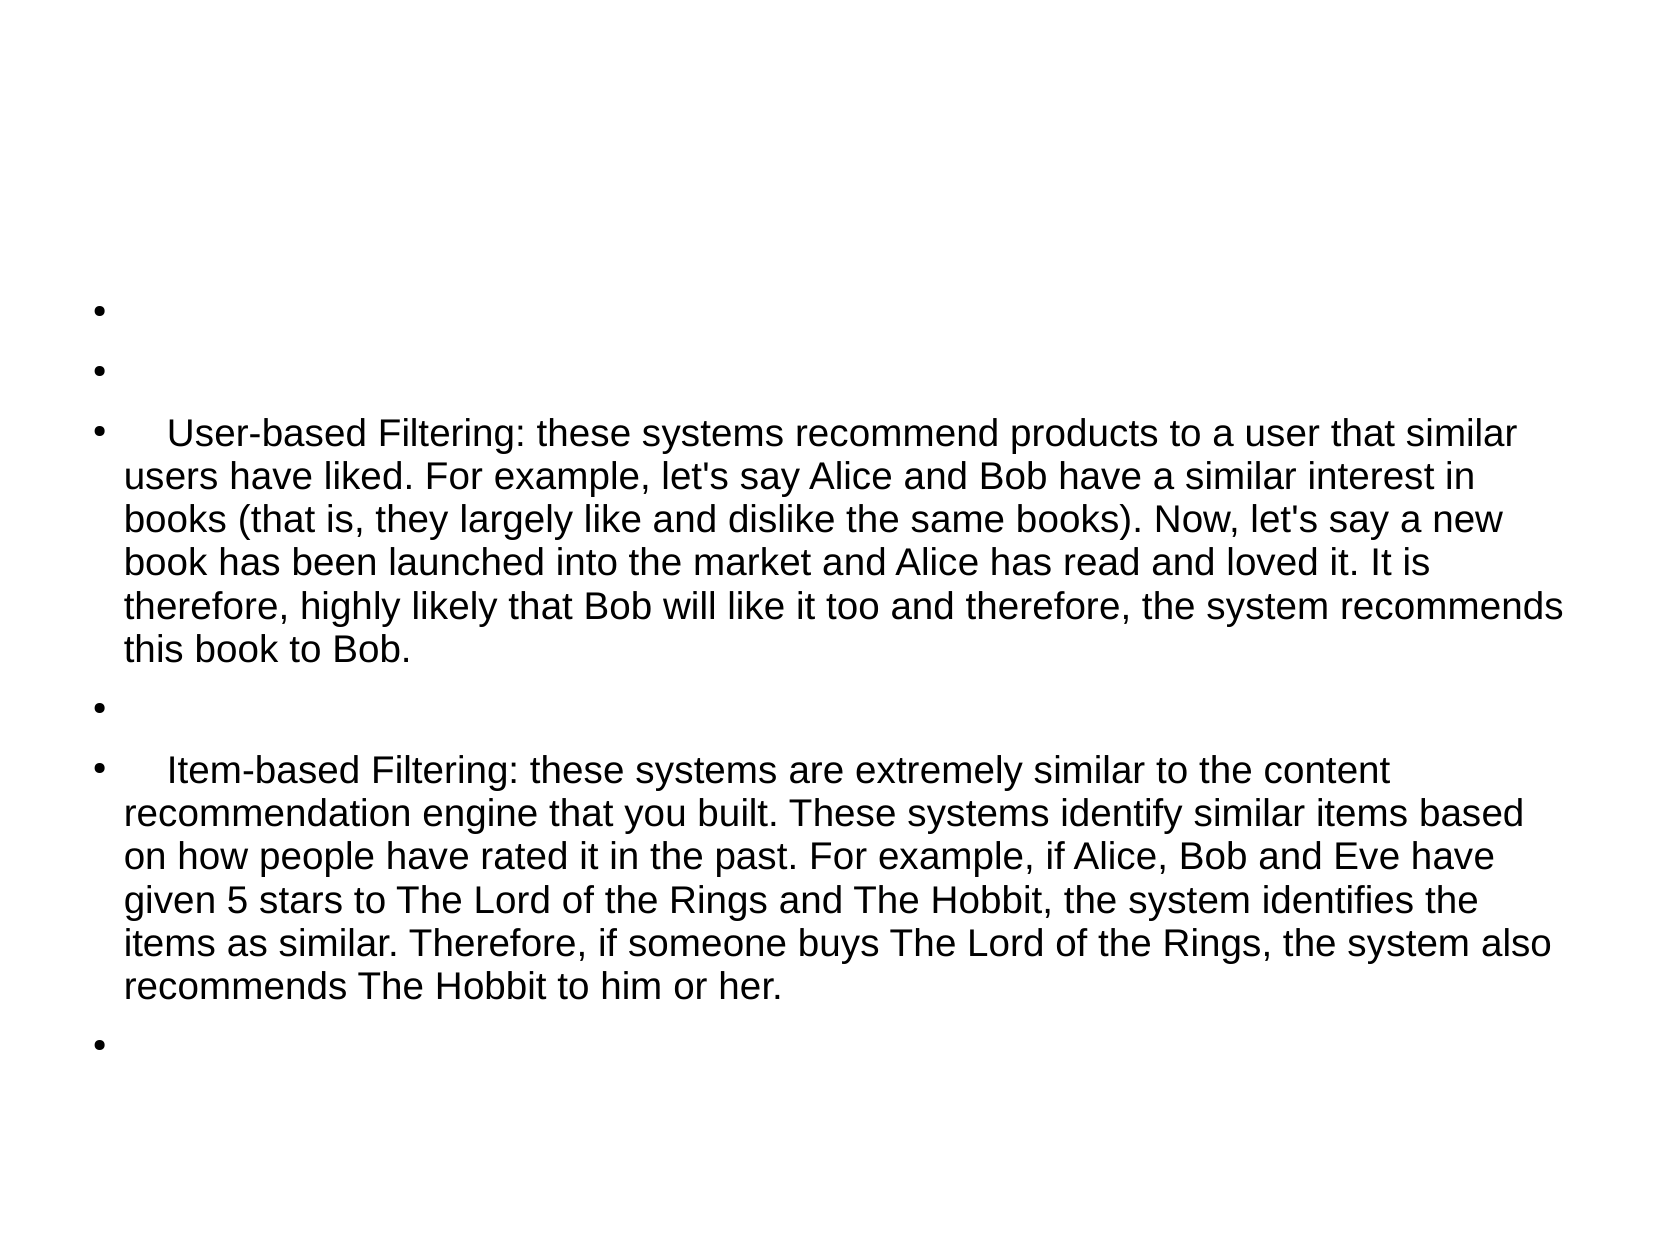

#
 User-based Filtering: these systems recommend products to a user that similar users have liked. For example, let's say Alice and Bob have a similar interest in books (that is, they largely like and dislike the same books). Now, let's say a new book has been launched into the market and Alice has read and loved it. It is therefore, highly likely that Bob will like it too and therefore, the system recommends this book to Bob.
 Item-based Filtering: these systems are extremely similar to the content recommendation engine that you built. These systems identify similar items based on how people have rated it in the past. For example, if Alice, Bob and Eve have given 5 stars to The Lord of the Rings and The Hobbit, the system identifies the items as similar. Therefore, if someone buys The Lord of the Rings, the system also recommends The Hobbit to him or her.